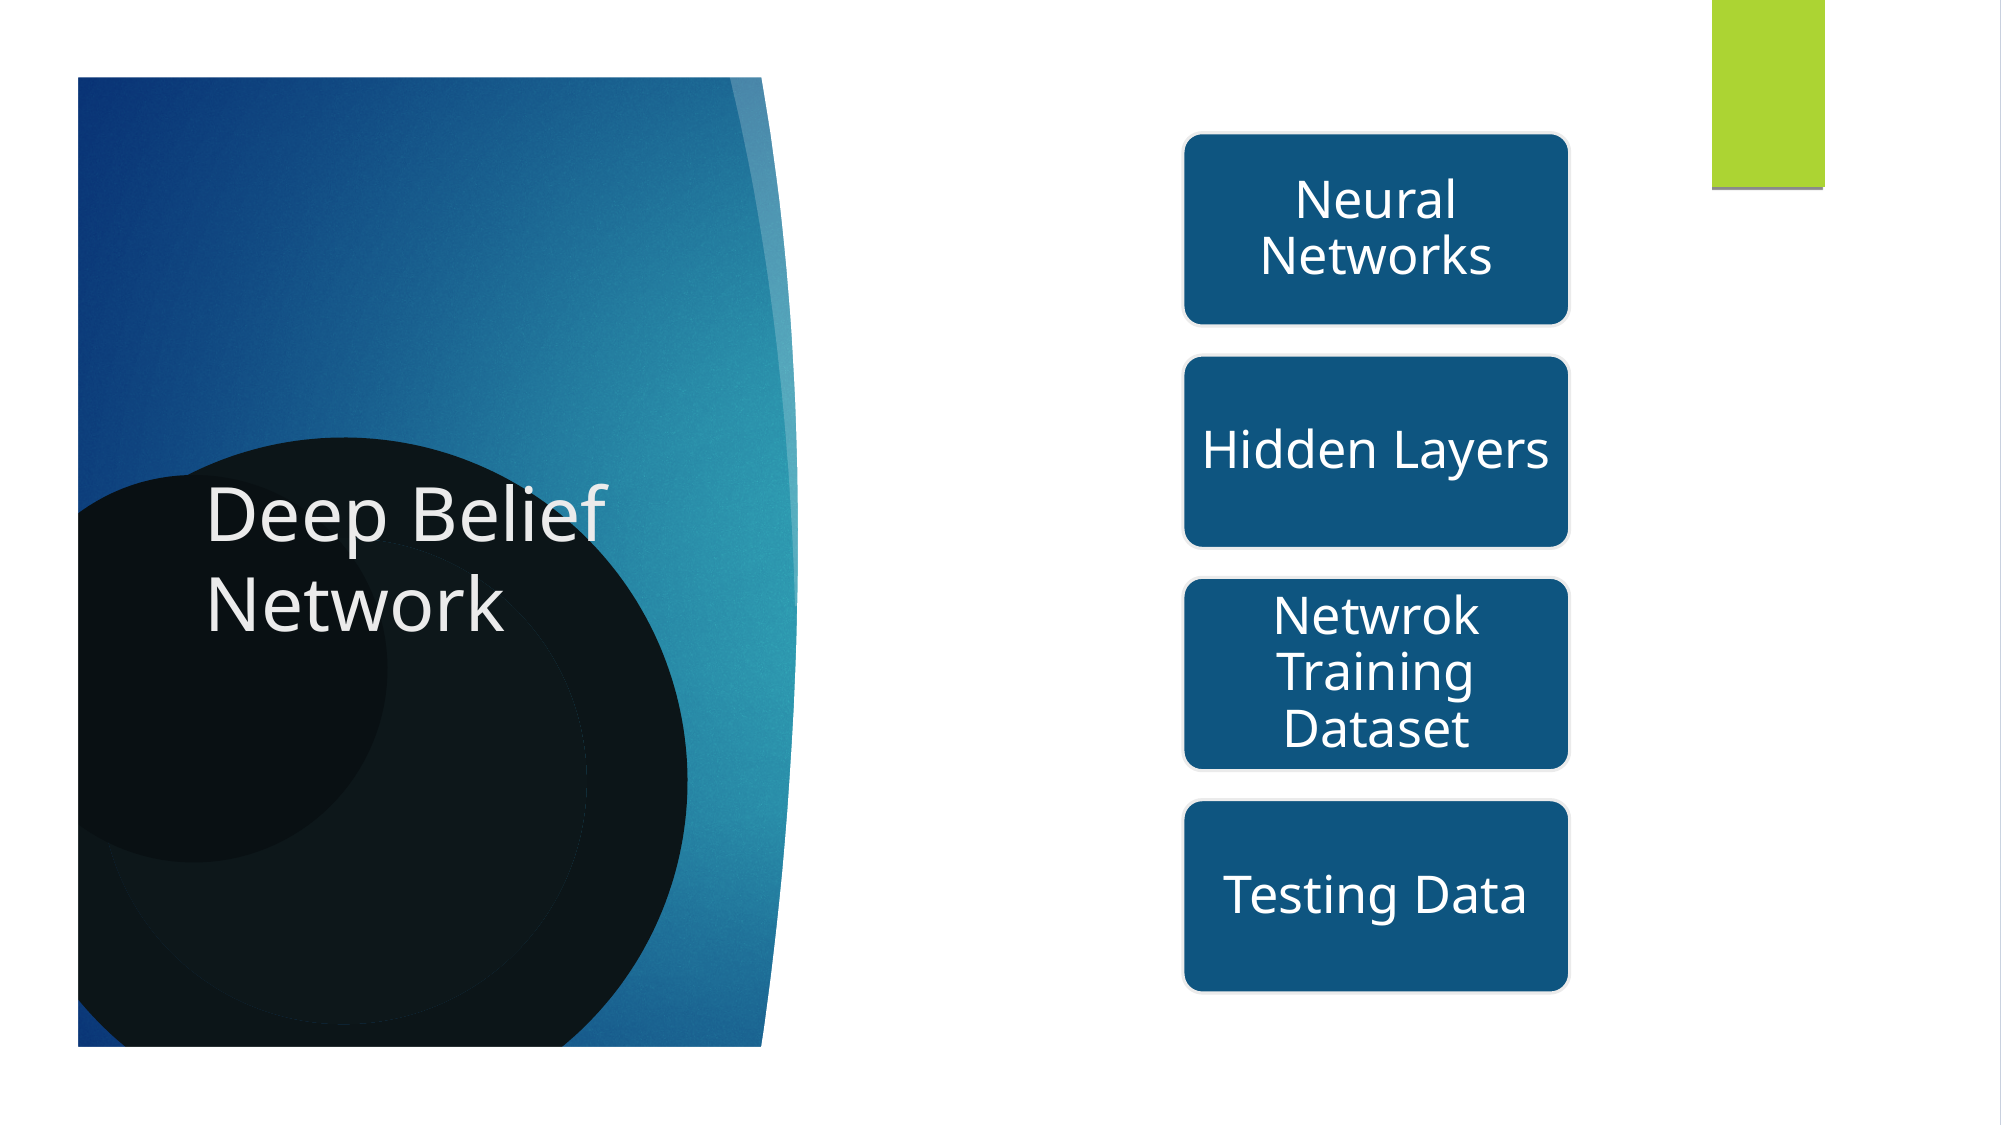

Neural Networks
Hidden Layers
Netwrok Training Dataset
Testing Data
# Deep Belief Network